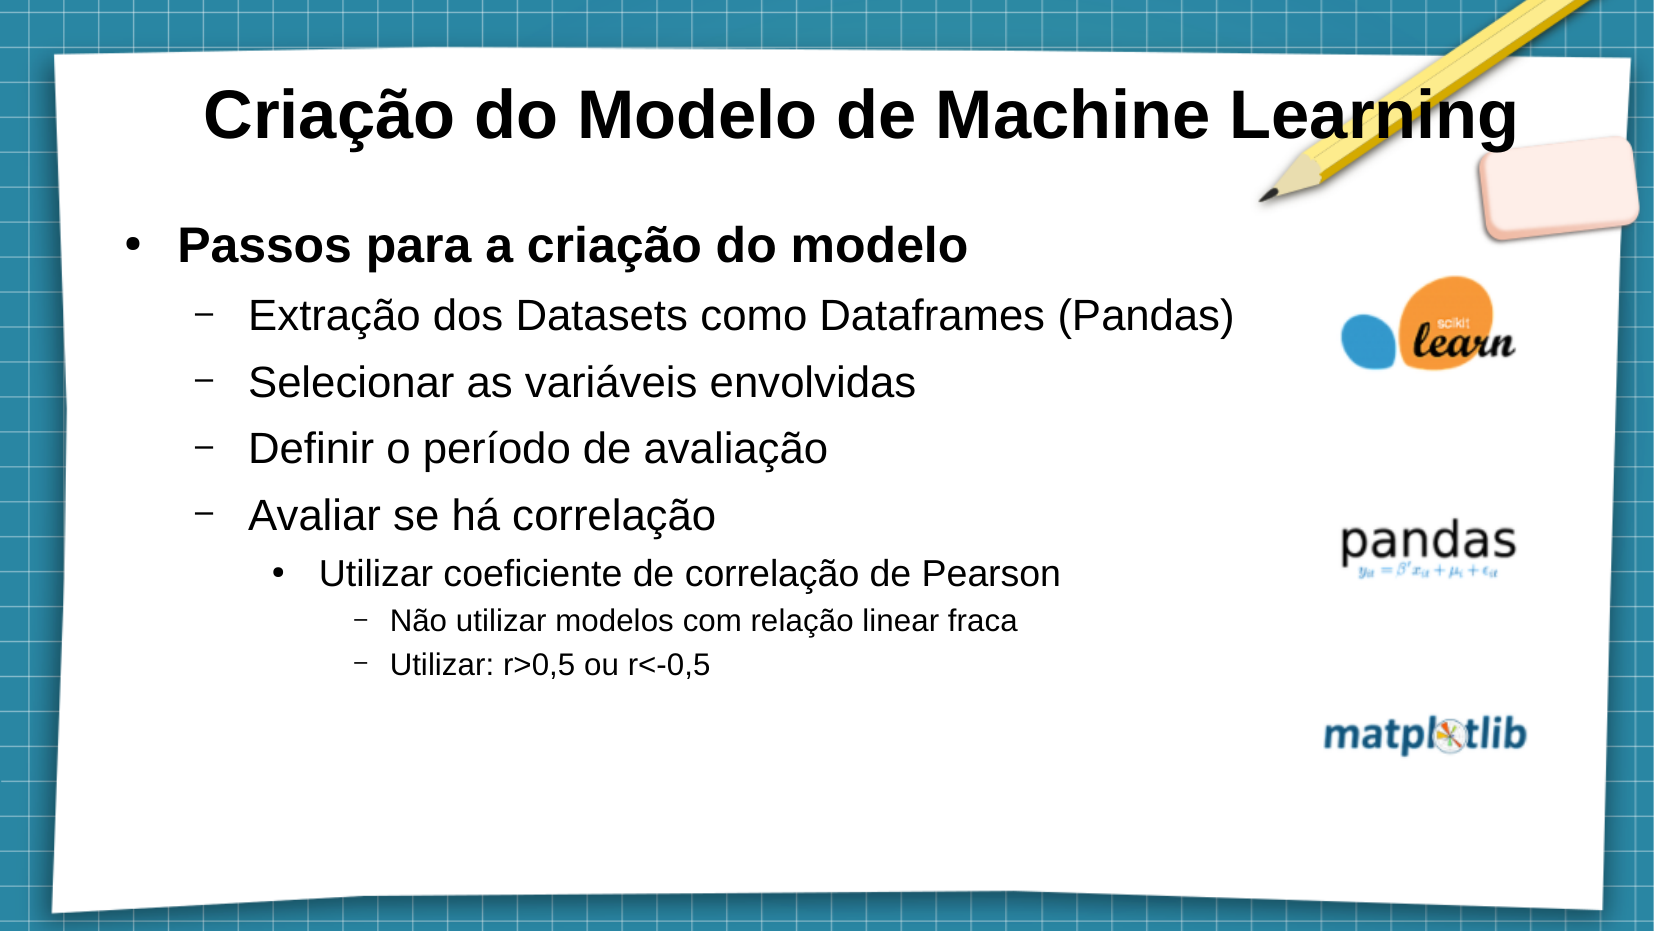

# Criação do Modelo de Machine Learning
Passos para a criação do modelo
Extração dos Datasets como Dataframes (Pandas)
Selecionar as variáveis envolvidas
Definir o período de avaliação
Avaliar se há correlação
Utilizar coeficiente de correlação de Pearson
Não utilizar modelos com relação linear fraca
Utilizar: r>0,5 ou r<-0,5